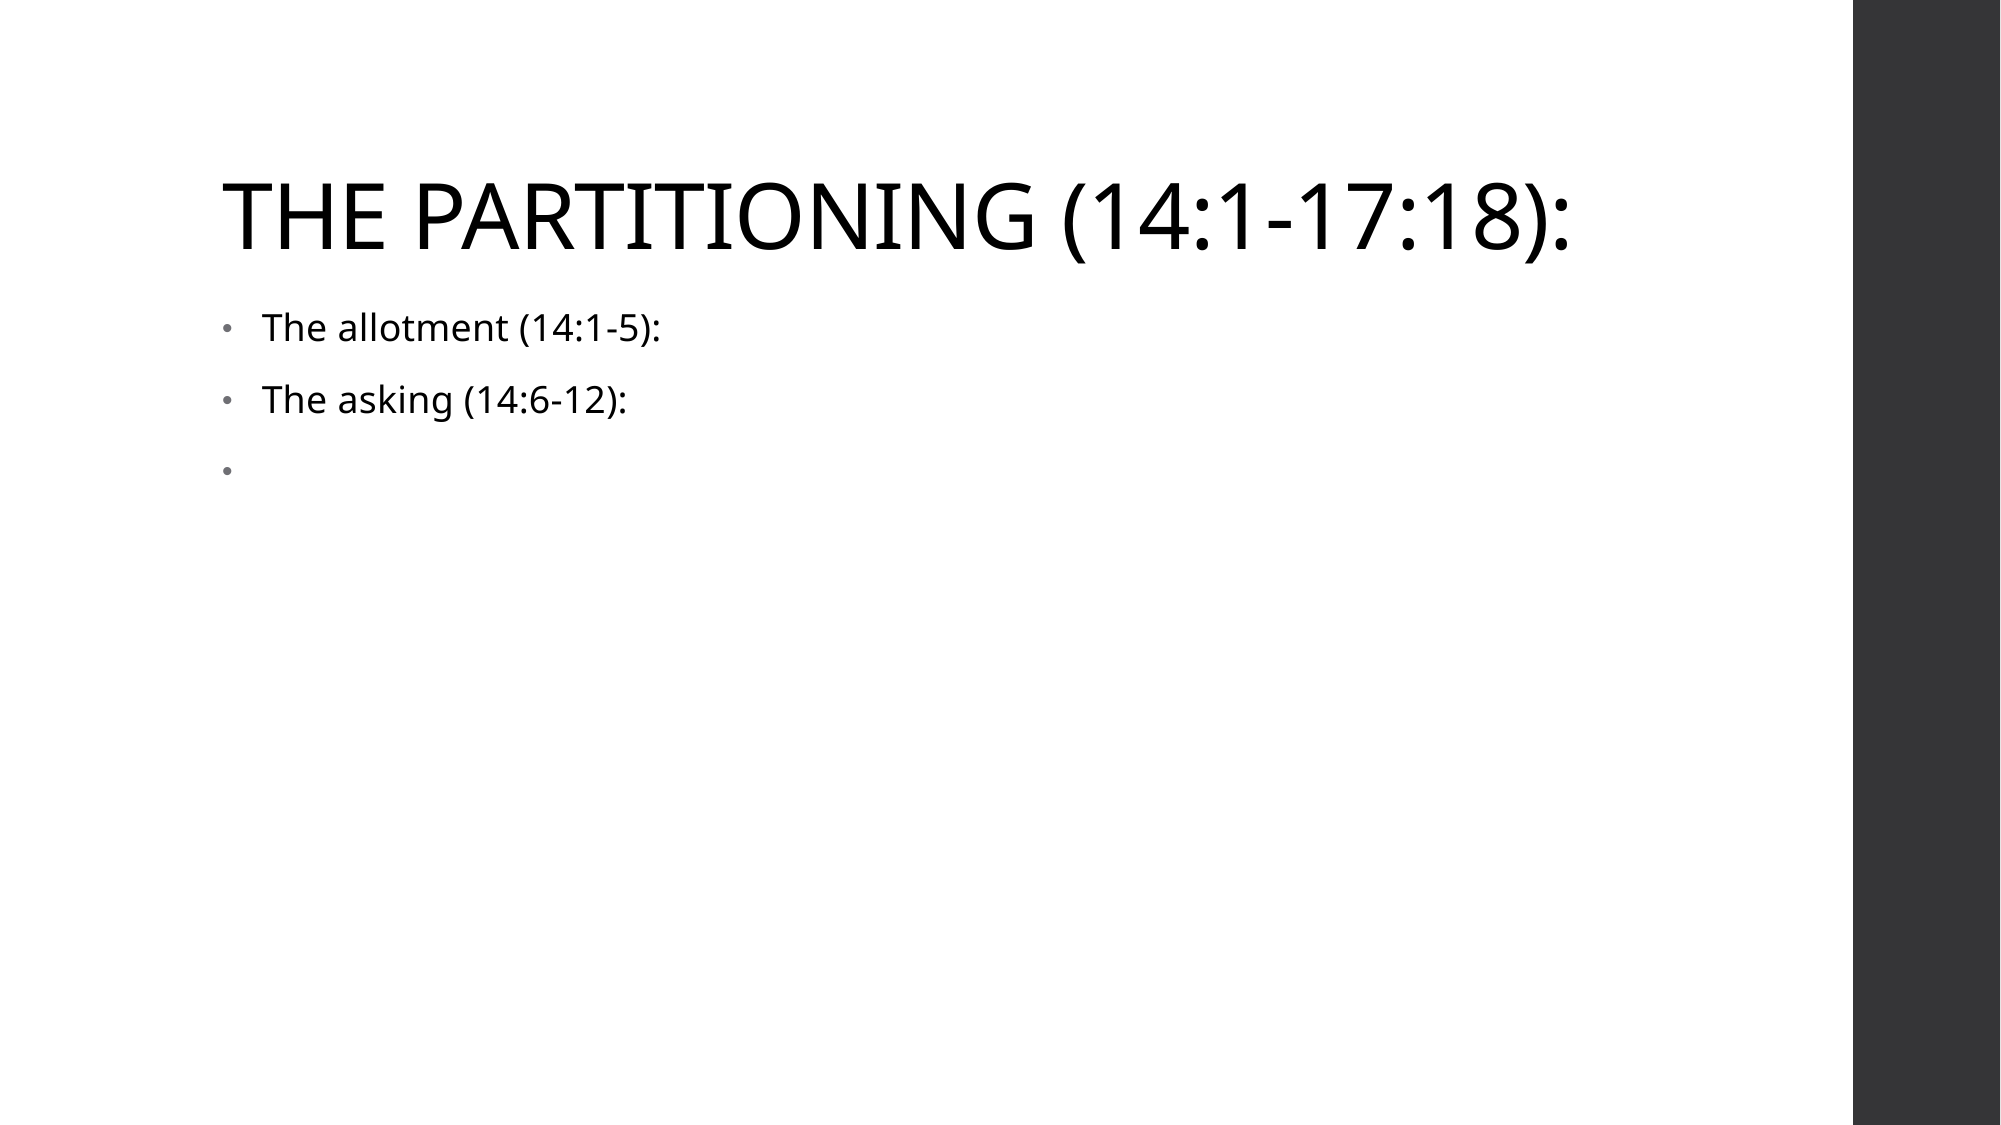

# THE PARTITIONING (14:1-17:18):
 The allotment (14:1-5):
 The asking (14:6-12):